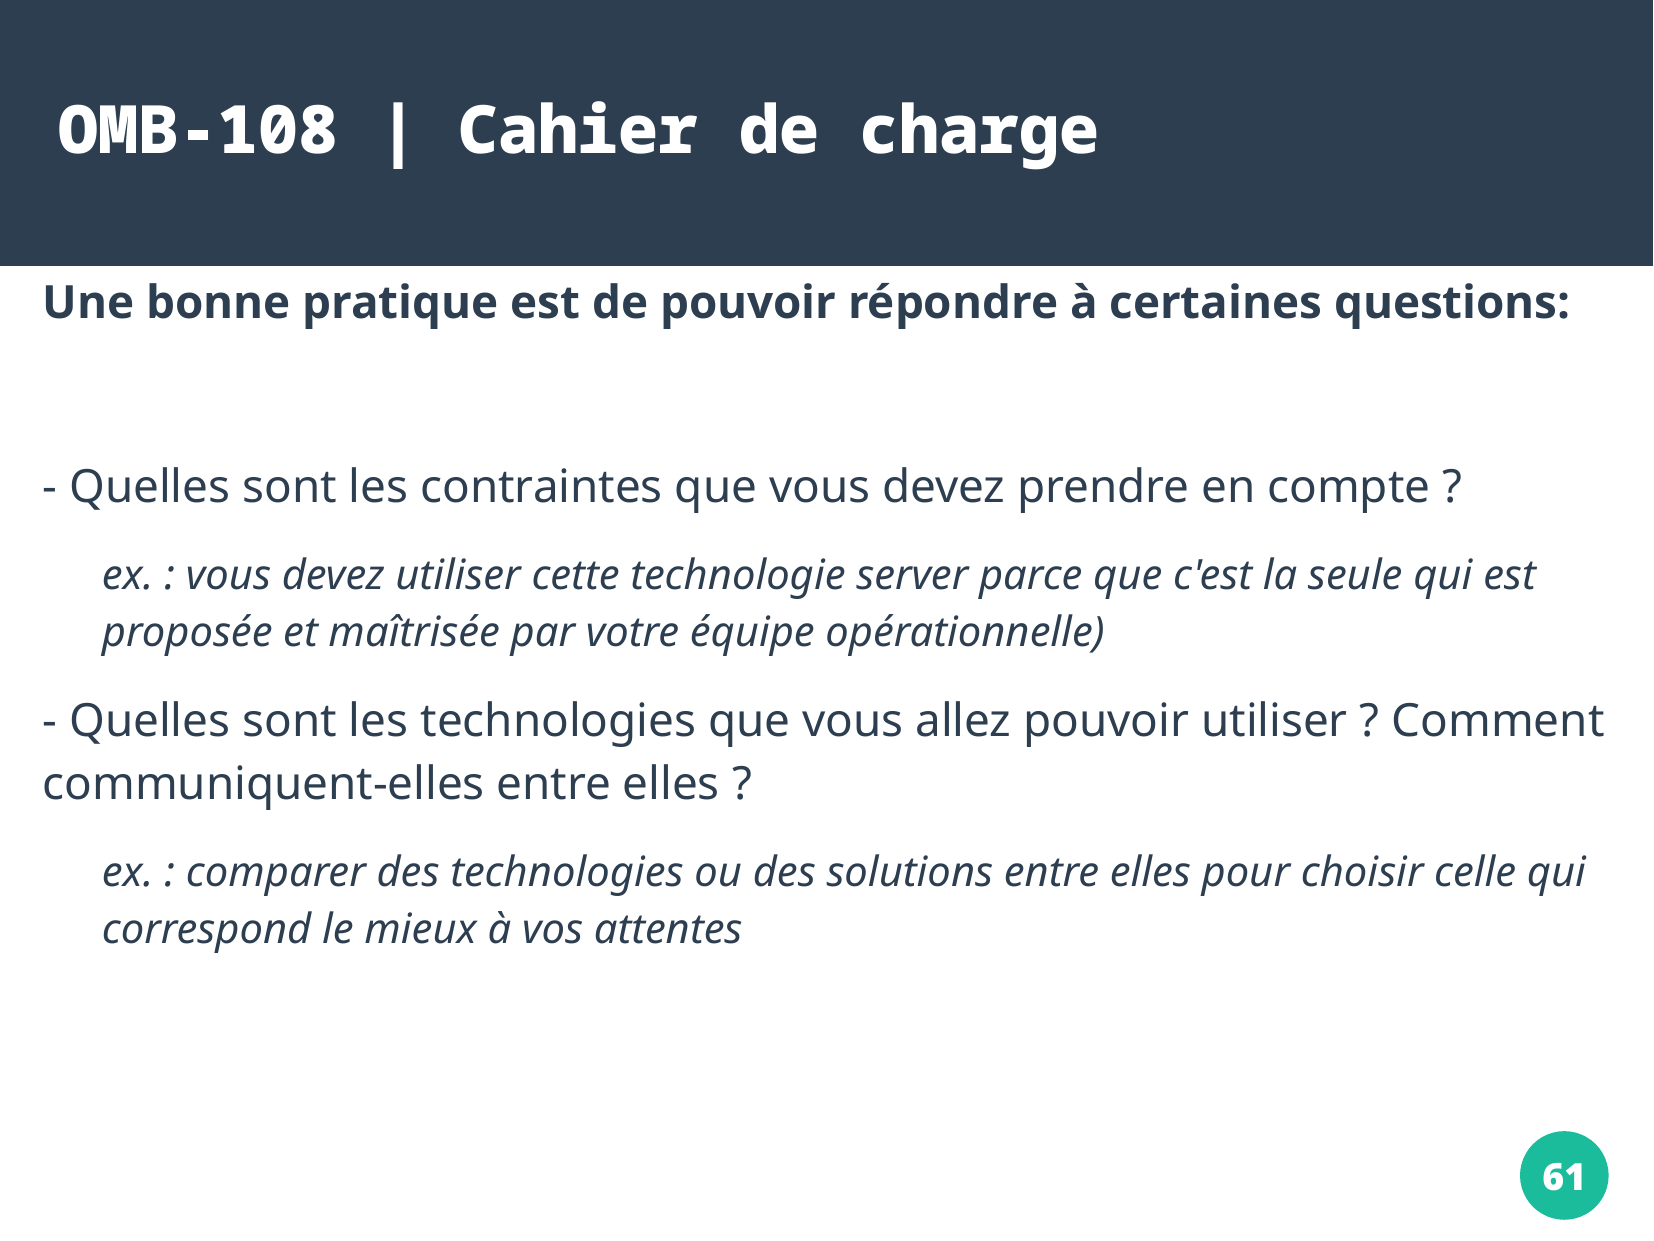

# OMB-108 | Cahier de charge
Une bonne pratique est de pouvoir répondre à certaines questions:
- Quelles sont les contraintes que vous devez prendre en compte ?
ex. : vous devez utiliser cette technologie server parce que c'est la seule qui est proposée et maîtrisée par votre équipe opérationnelle)
- Quelles sont les technologies que vous allez pouvoir utiliser ? Comment communiquent-elles entre elles ?
ex. : comparer des technologies ou des solutions entre elles pour choisir celle qui correspond le mieux à vos attentes
61